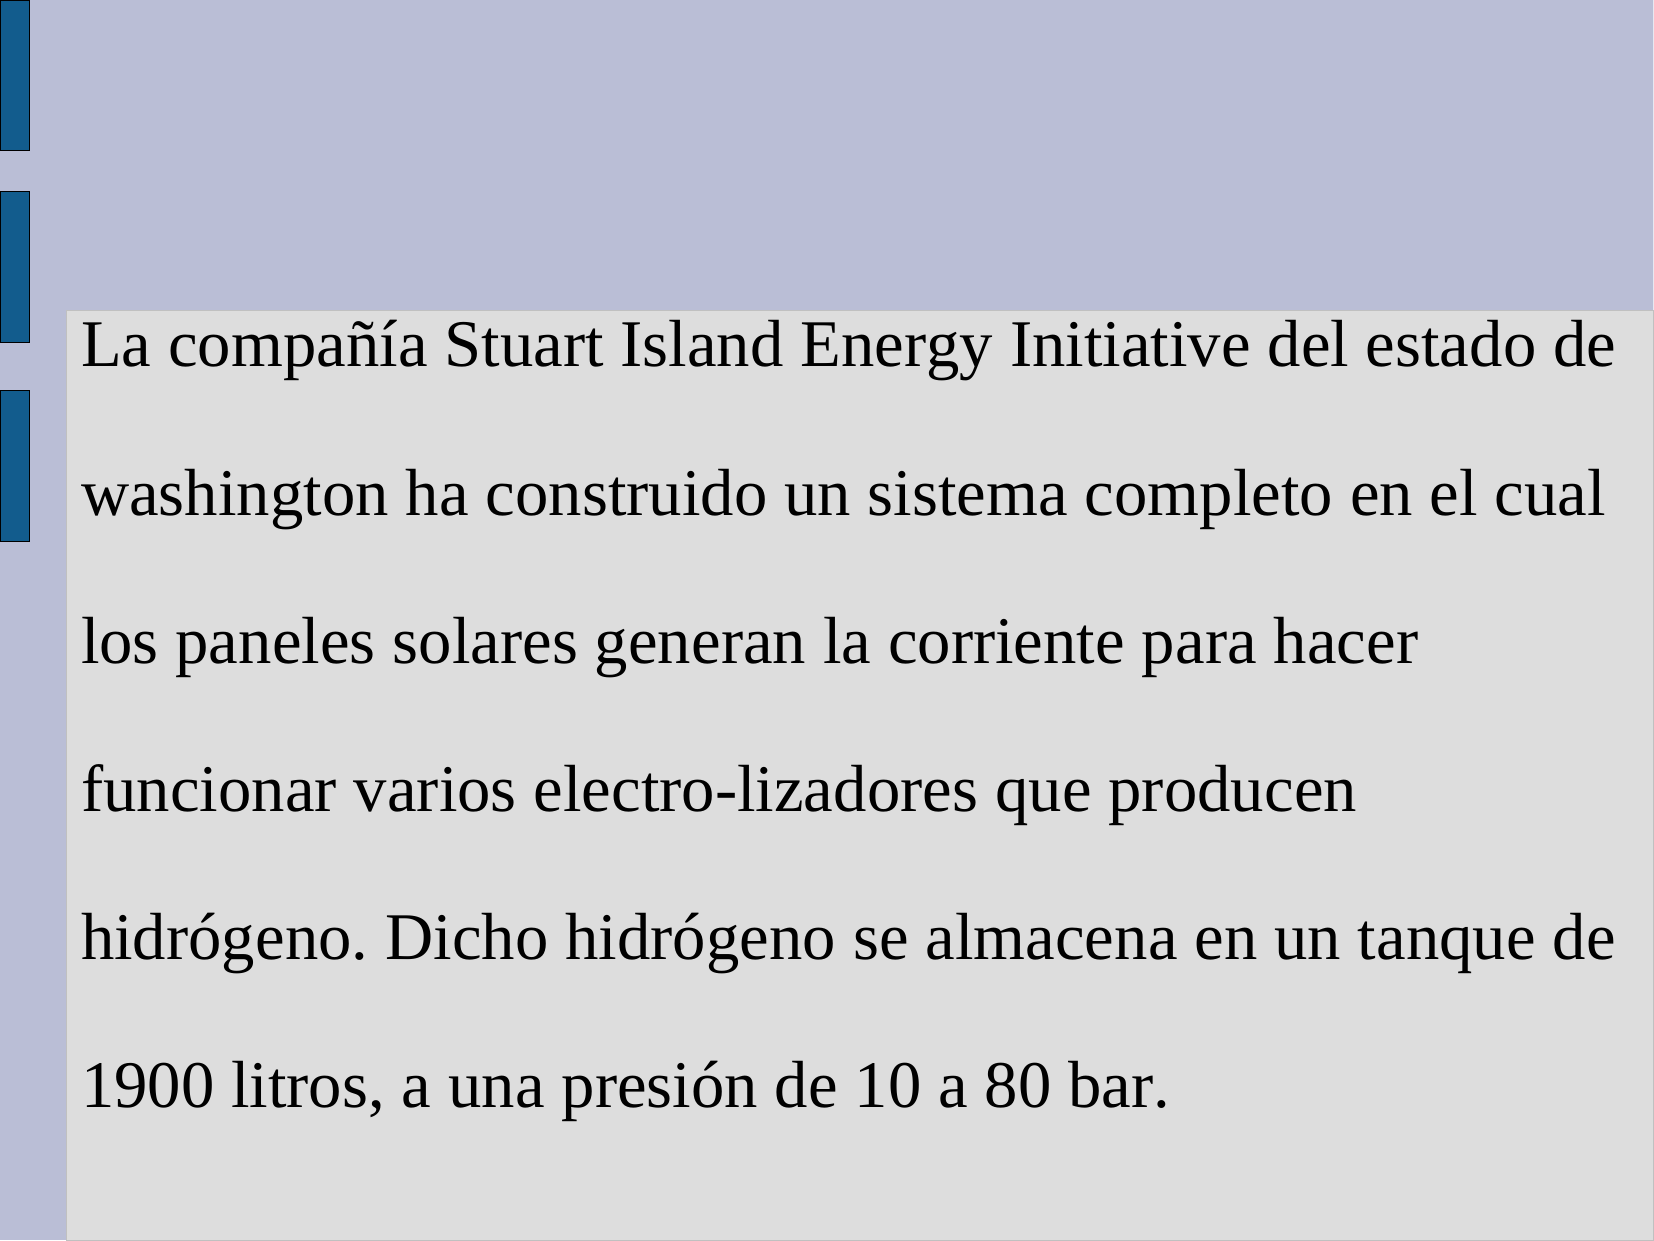

# La compañía Stuart Island Energy Initiative del estado de
 washington ha construido un sistema completo en el cual
 los paneles solares generan la corriente para hacer
 funcionar varios electro-lizadores que producen
 hidrógeno. Dicho hidrógeno se almacena en un tanque de
 1900 litros, a una presión de 10 a 80 bar.